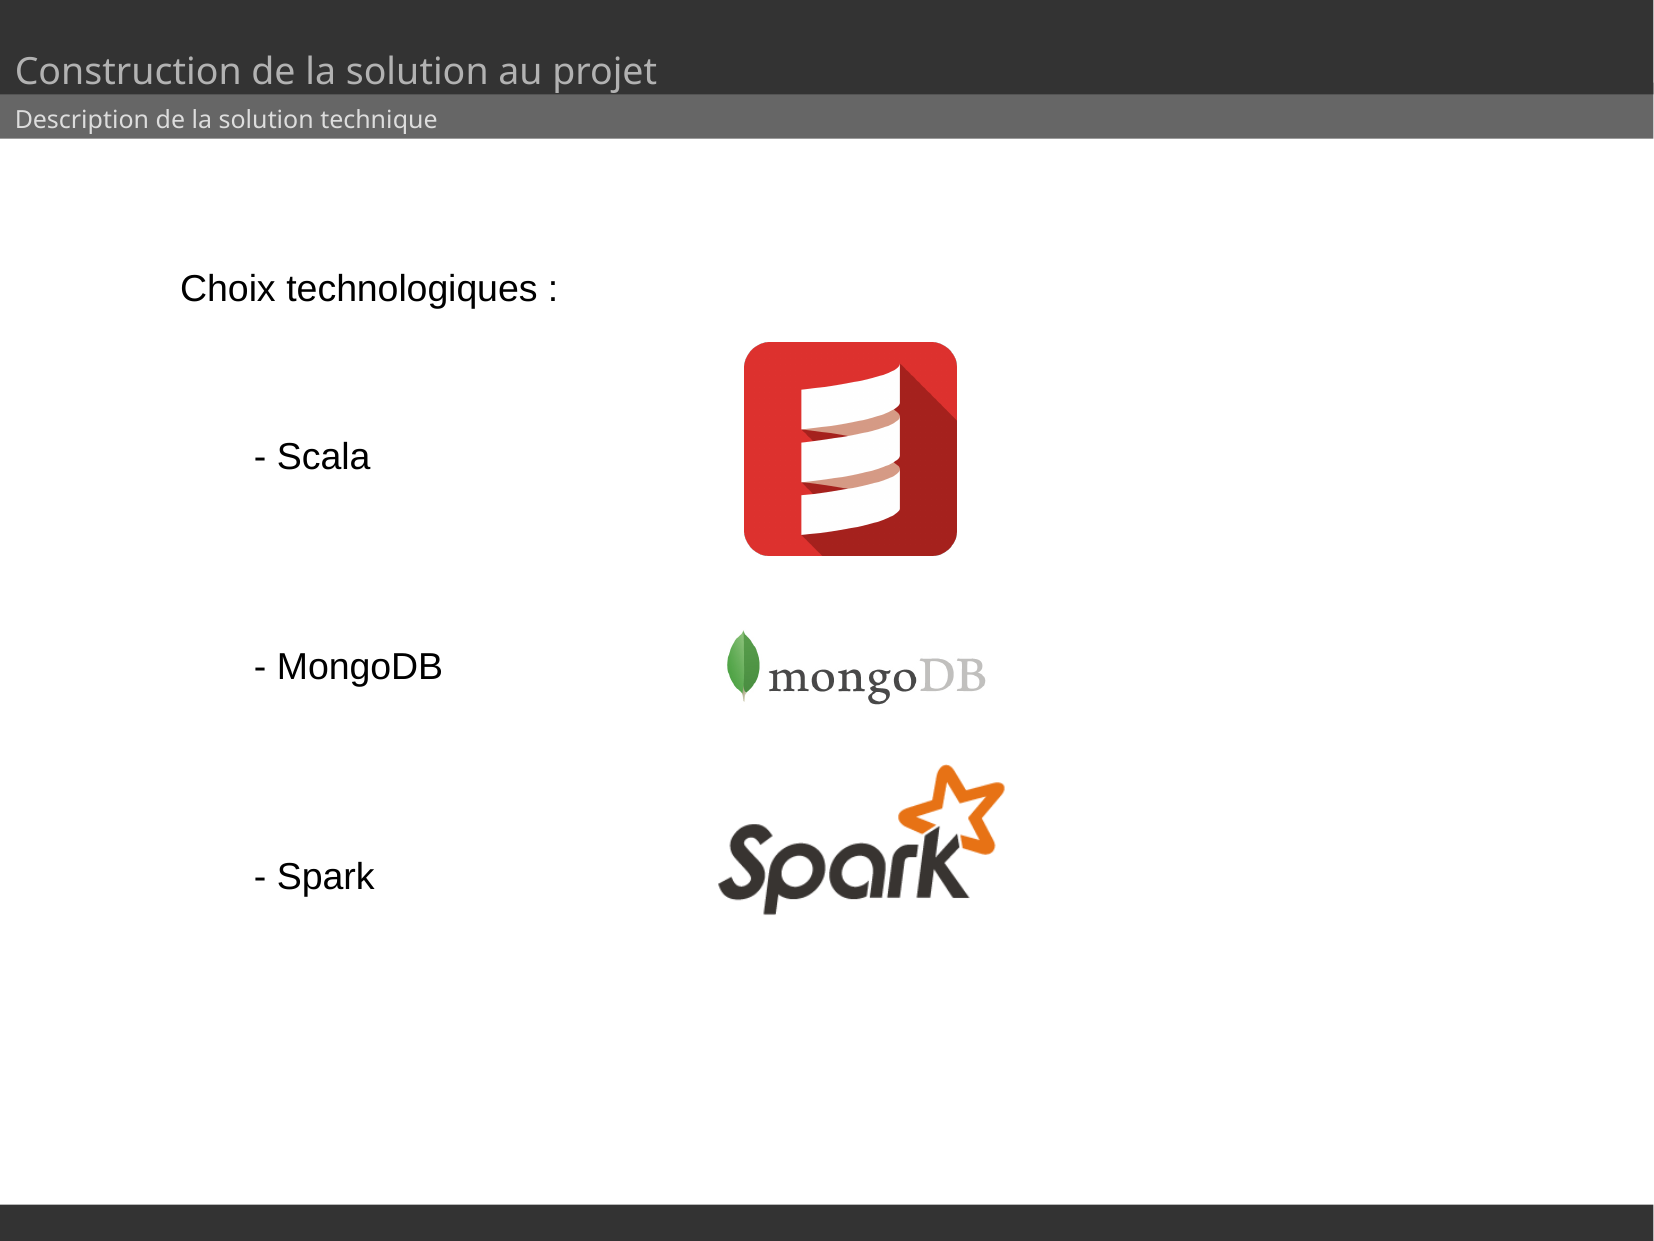

Construction de la solution au projet
Description de la solution technique
Choix technologiques :
	- Scala
	- MongoDB
	- Spark